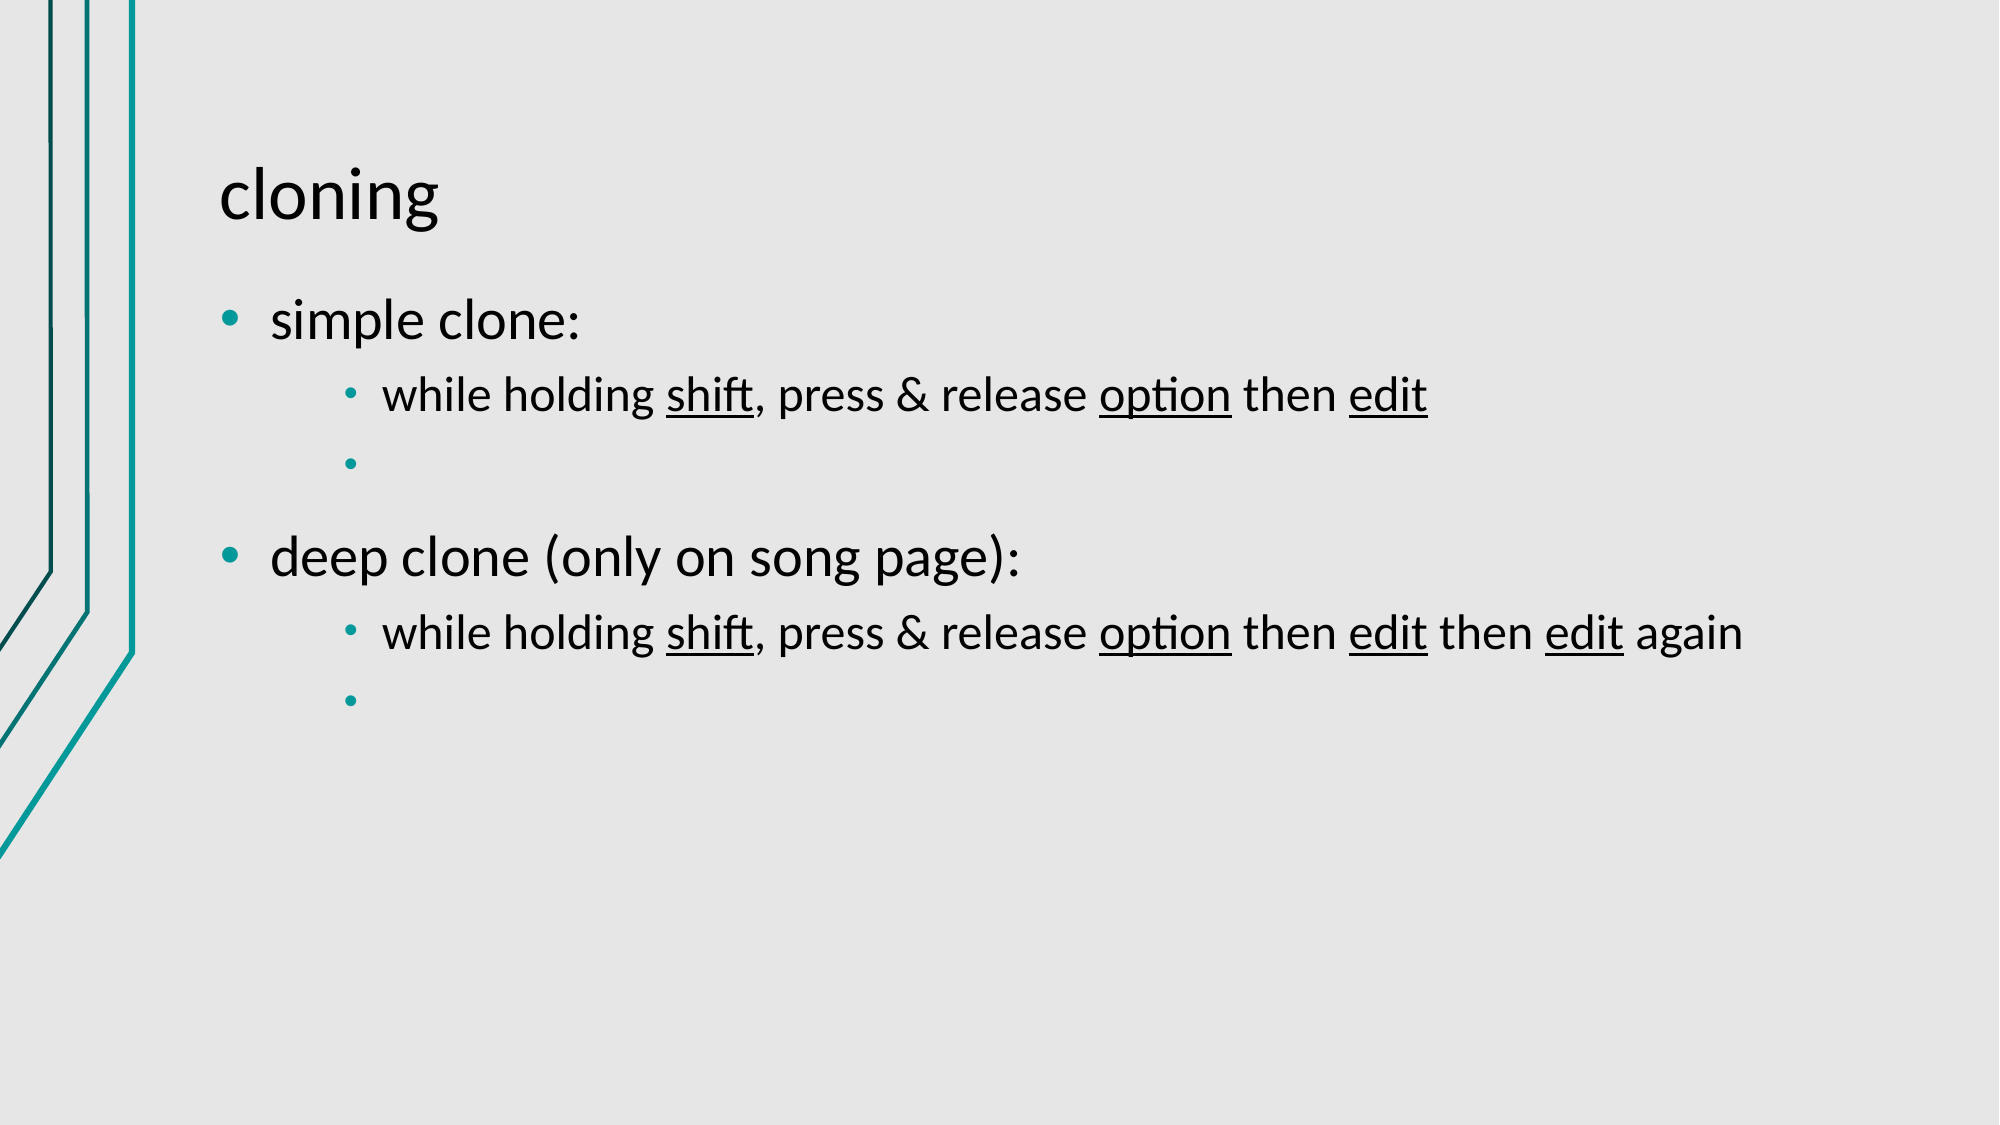

# cloning
simple clone:
while holding shift, press & release option then edit
deep clone (only on song page):
while holding shift, press & release option then edit then edit again